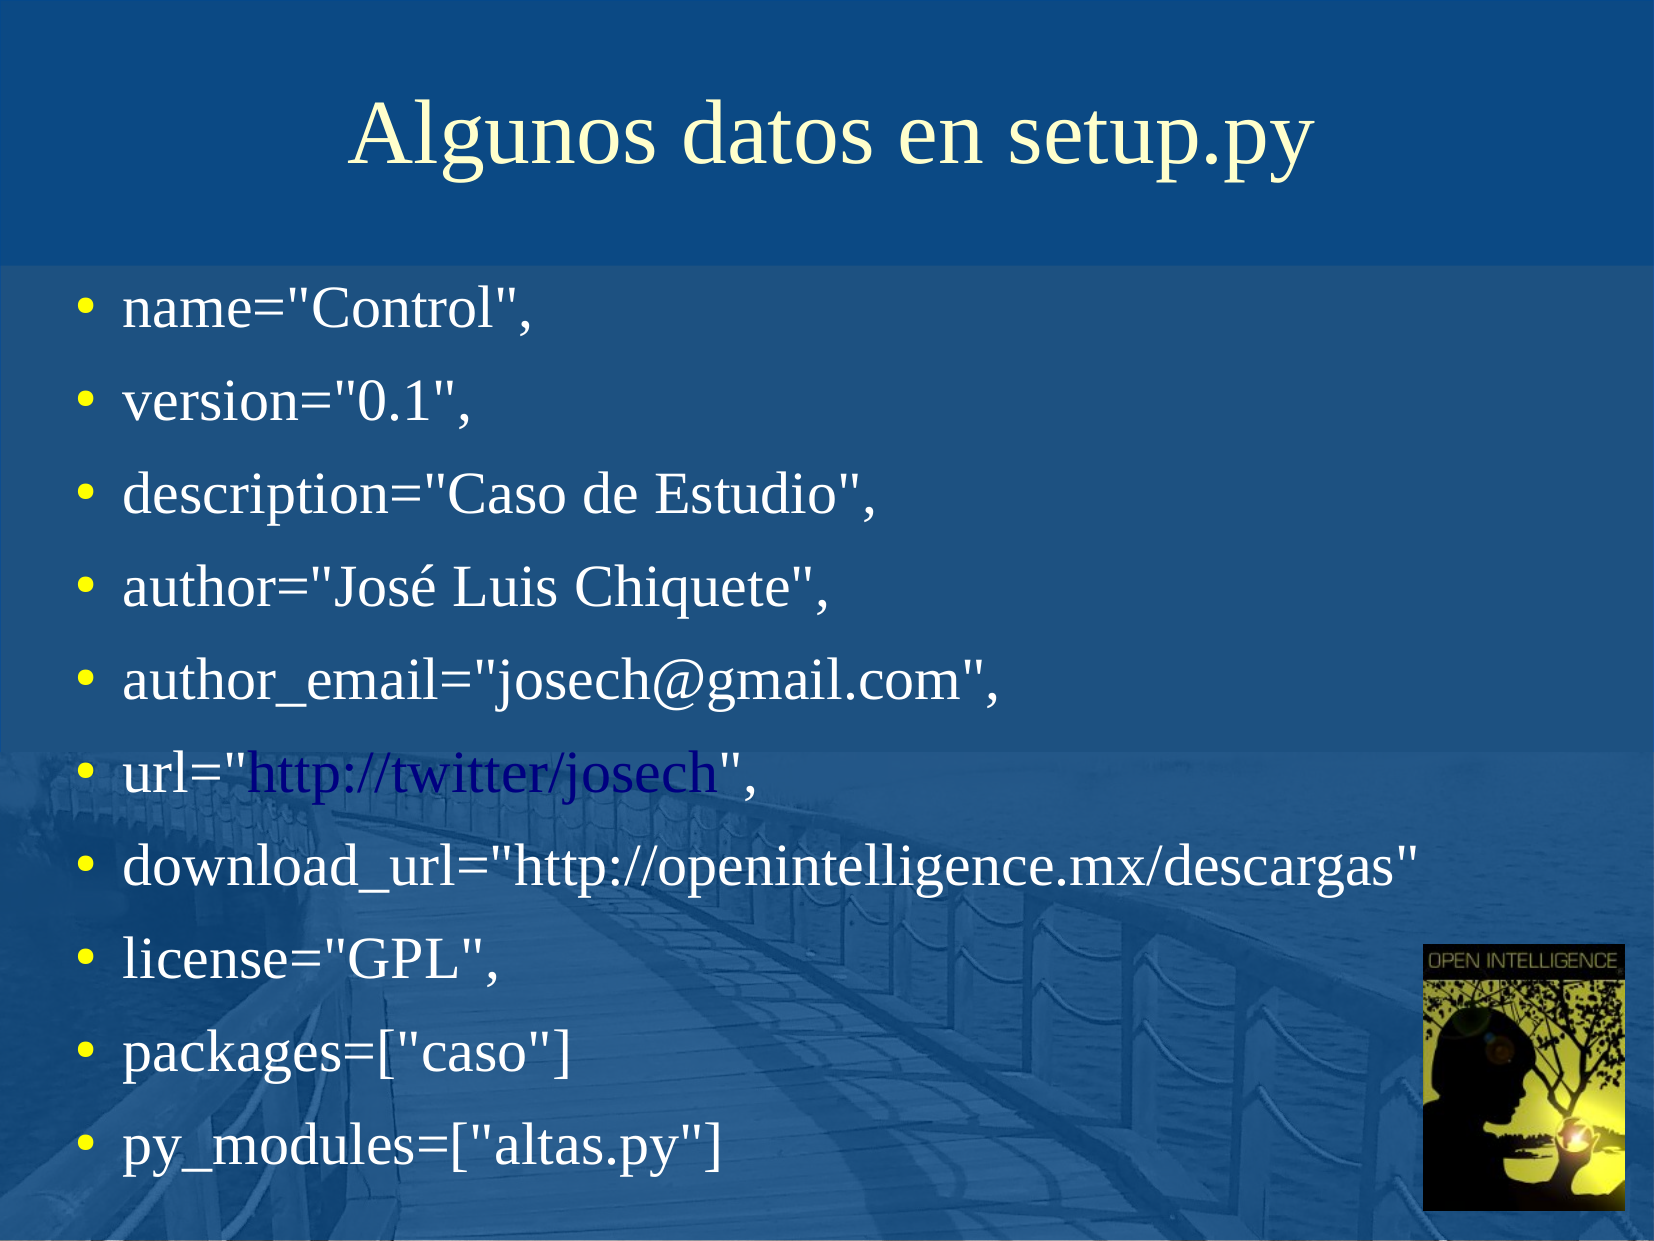

# Algunos datos en setup.py
name="Control",
version="0.1",
description="Caso de Estudio",
author="José Luis Chiquete",
author_email="josech@gmail.com",
url="http://twitter/josech",
download_url="http://openintelligence.mx/descargas"
license="GPL",
packages=["caso"]
py_modules=["altas.py"]